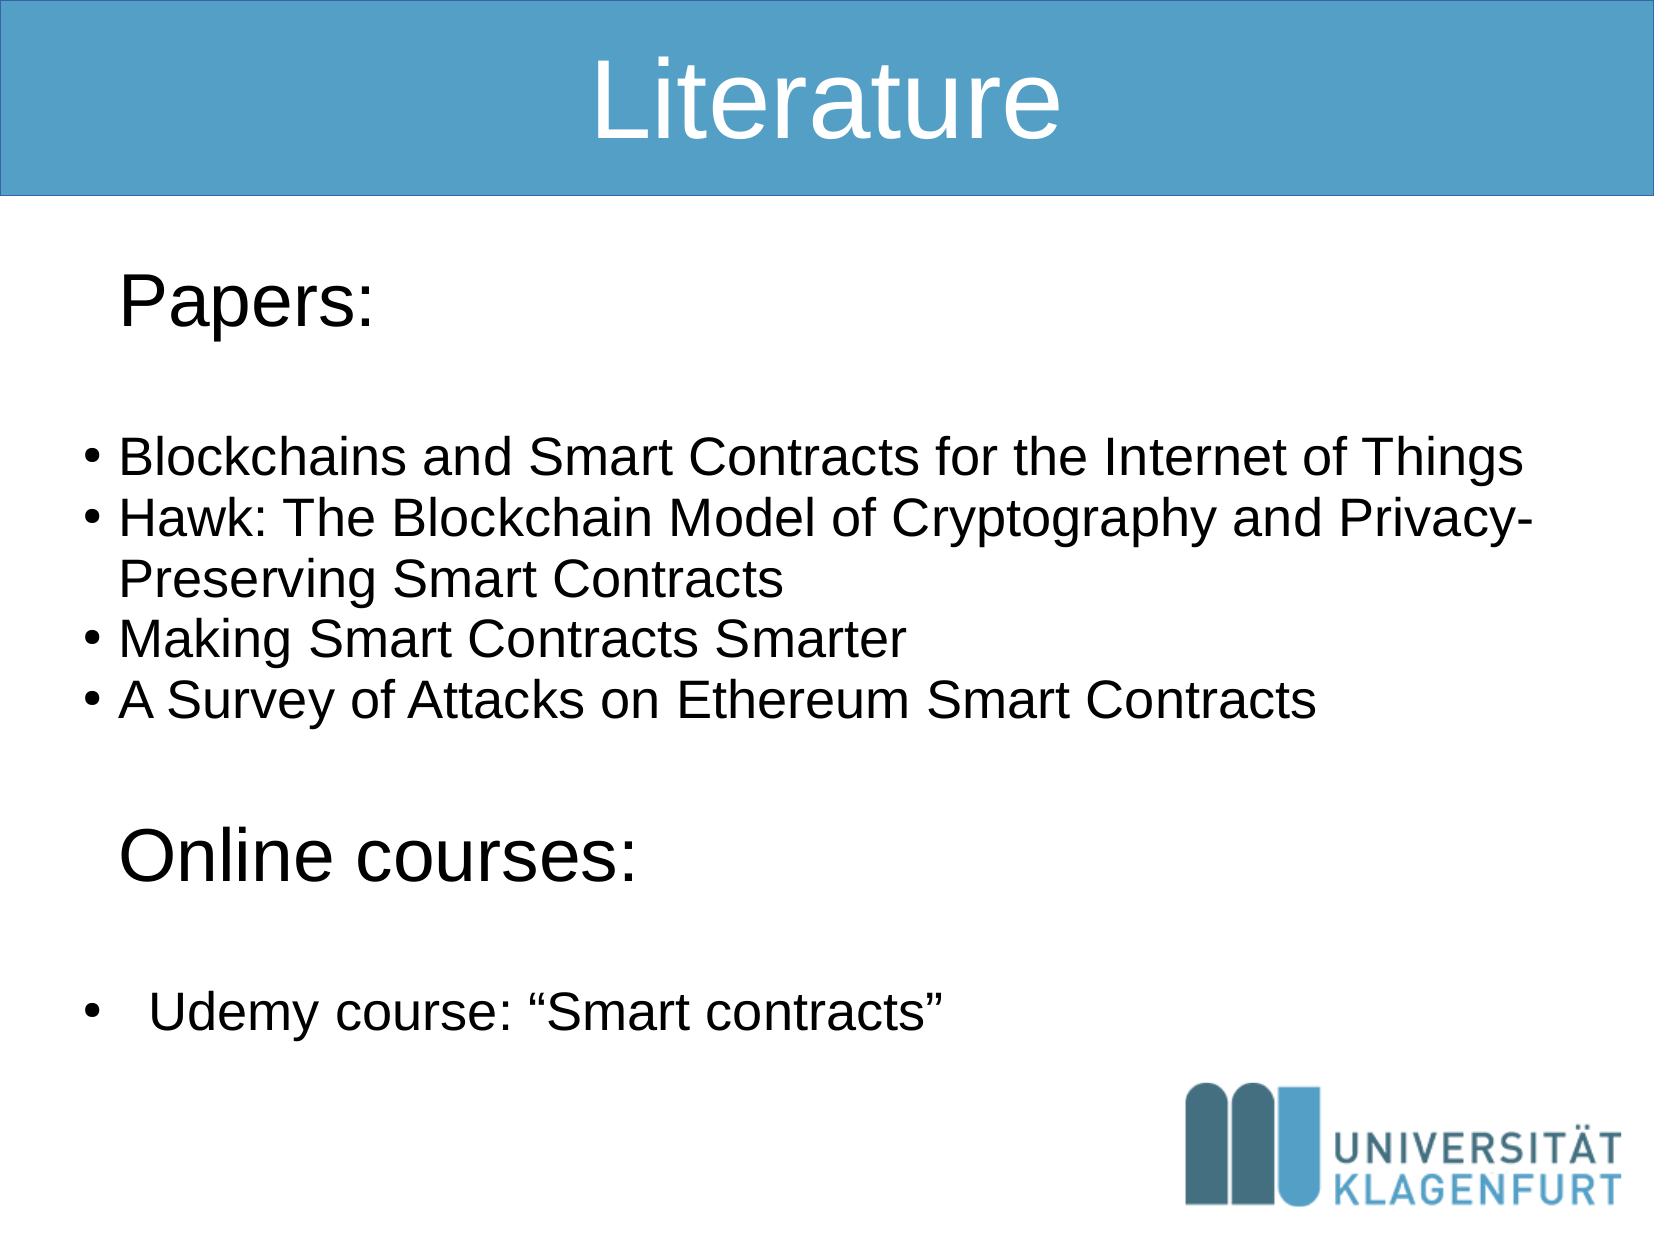

# Literature
Papers:
Blockchains and Smart Contracts for the Internet of Things
Hawk: The Blockchain Model of Cryptography and Privacy-Preserving Smart Contracts
Making Smart Contracts Smarter
A Survey of Attacks on Ethereum Smart Contracts
Online courses:
 Udemy course: “Smart contracts”